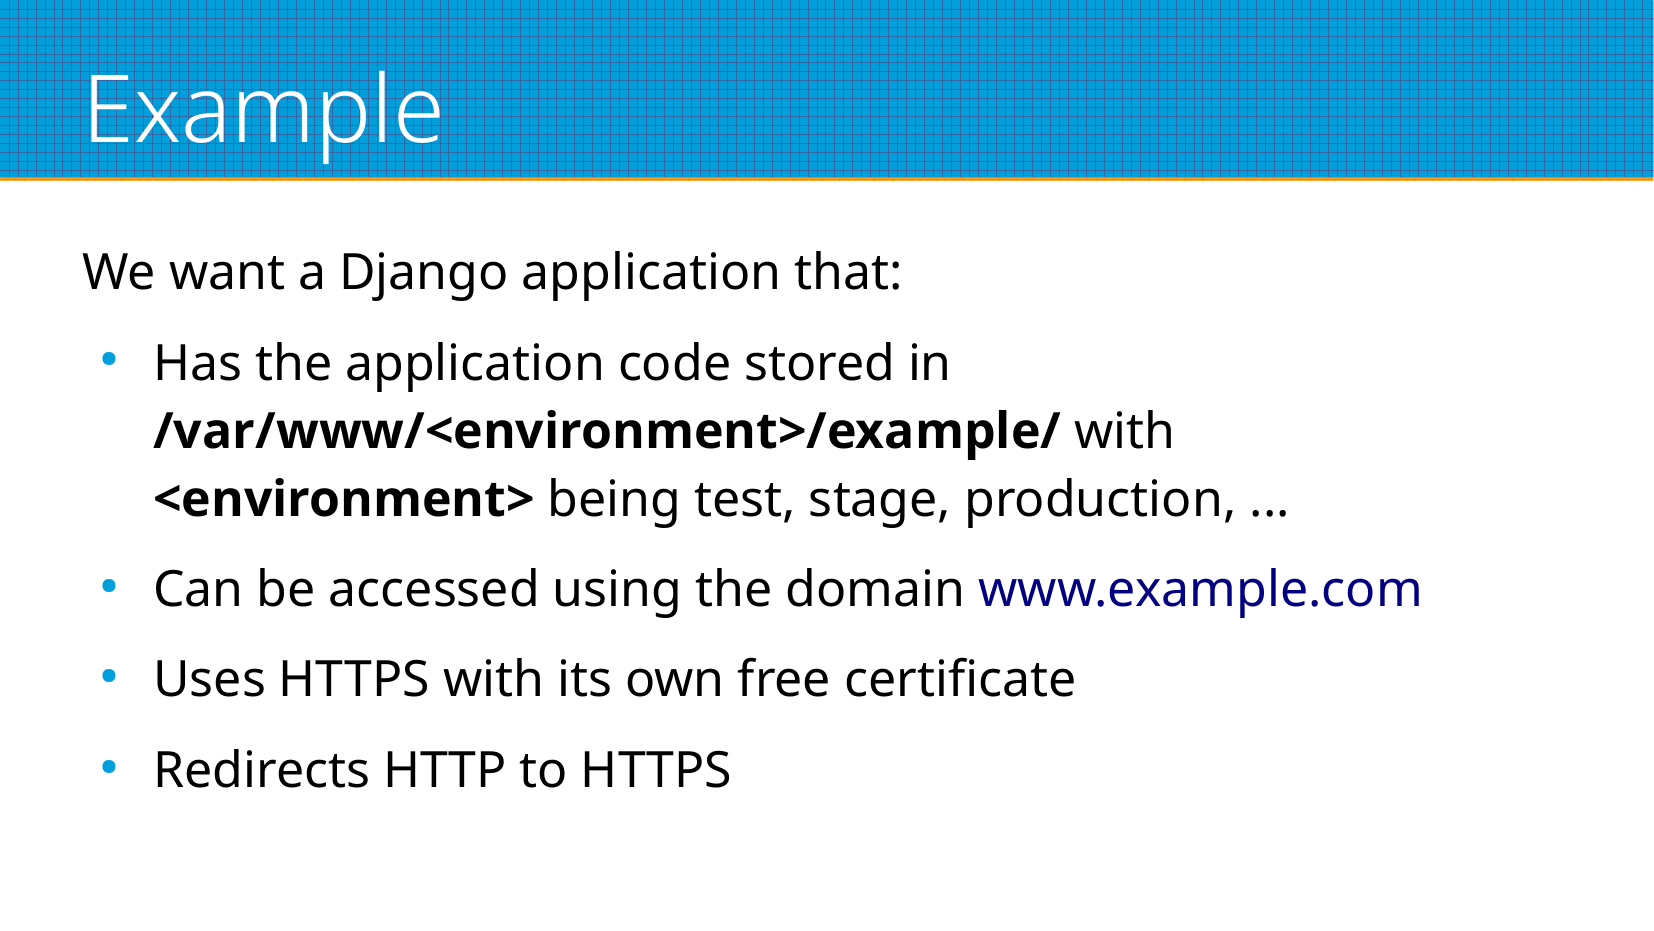

# Example
We want a Django application that:
Has the application code stored in /var/www/<environment>/example/ with <environment> being test, stage, production, ...
Can be accessed using the domain www.example.com
Uses HTTPS with its own free certificate
Redirects HTTP to HTTPS